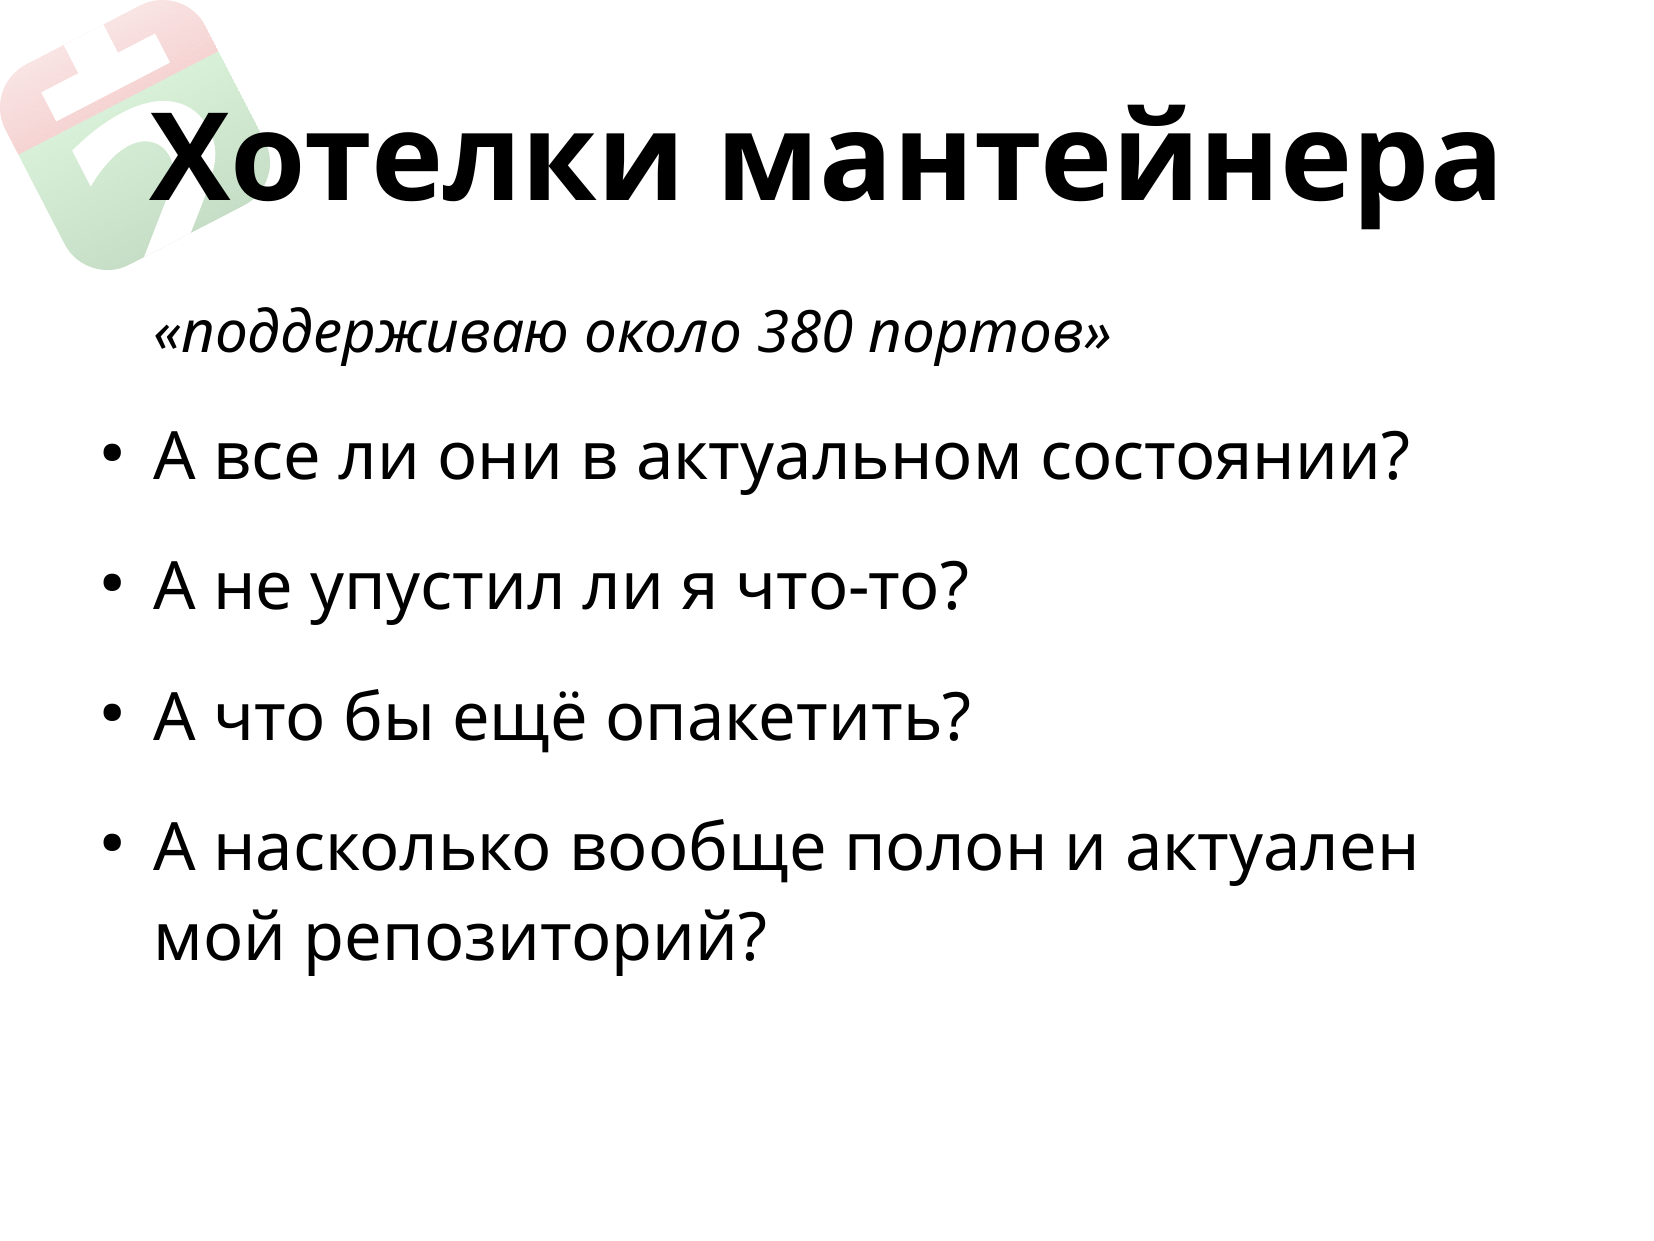

# Хотелки мантейнера
«поддерживаю около 380 портов»
А все ли они в актуальном состоянии?
А не упустил ли я что-то?
А что бы ещё опакетить?
А насколько вообще полон и актуален мой репозиторий?